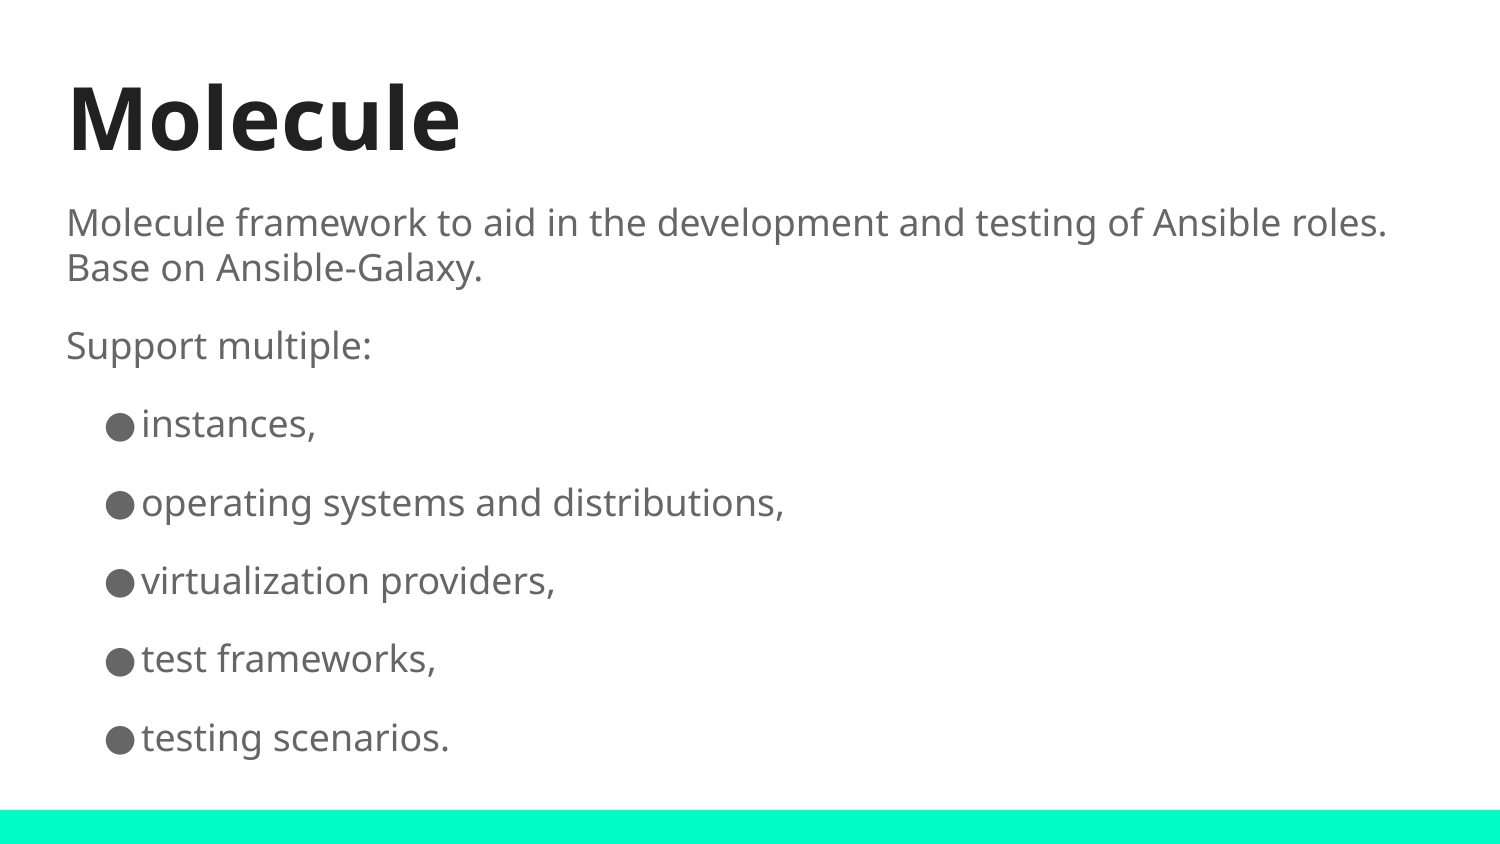

# Molecule
Molecule framework to aid in the development and testing of Ansible roles. Base on Ansible-Galaxy.
Support multiple:
instances,
operating systems and distributions,
virtualization providers,
test frameworks,
testing scenarios.